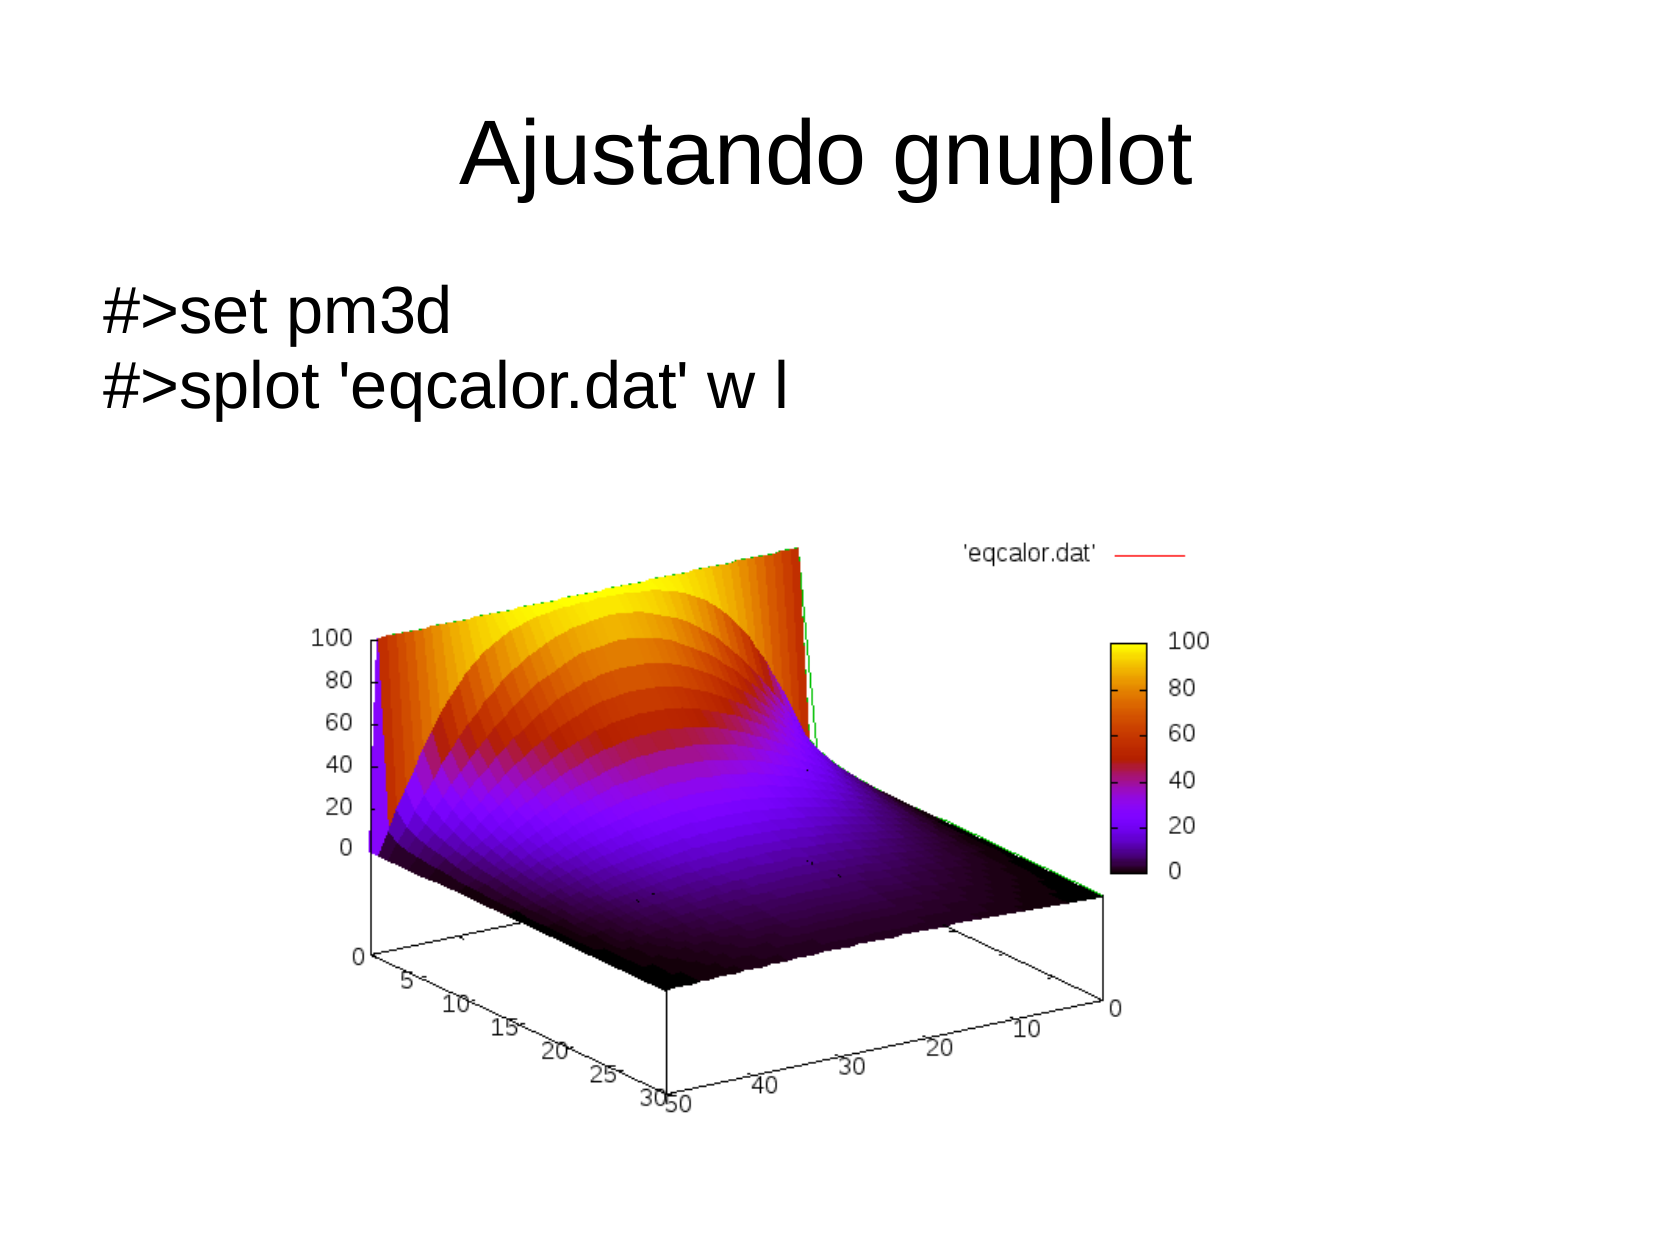

# Ajustando gnuplot
#>set pm3d
#>splot 'eqcalor.dat' w l